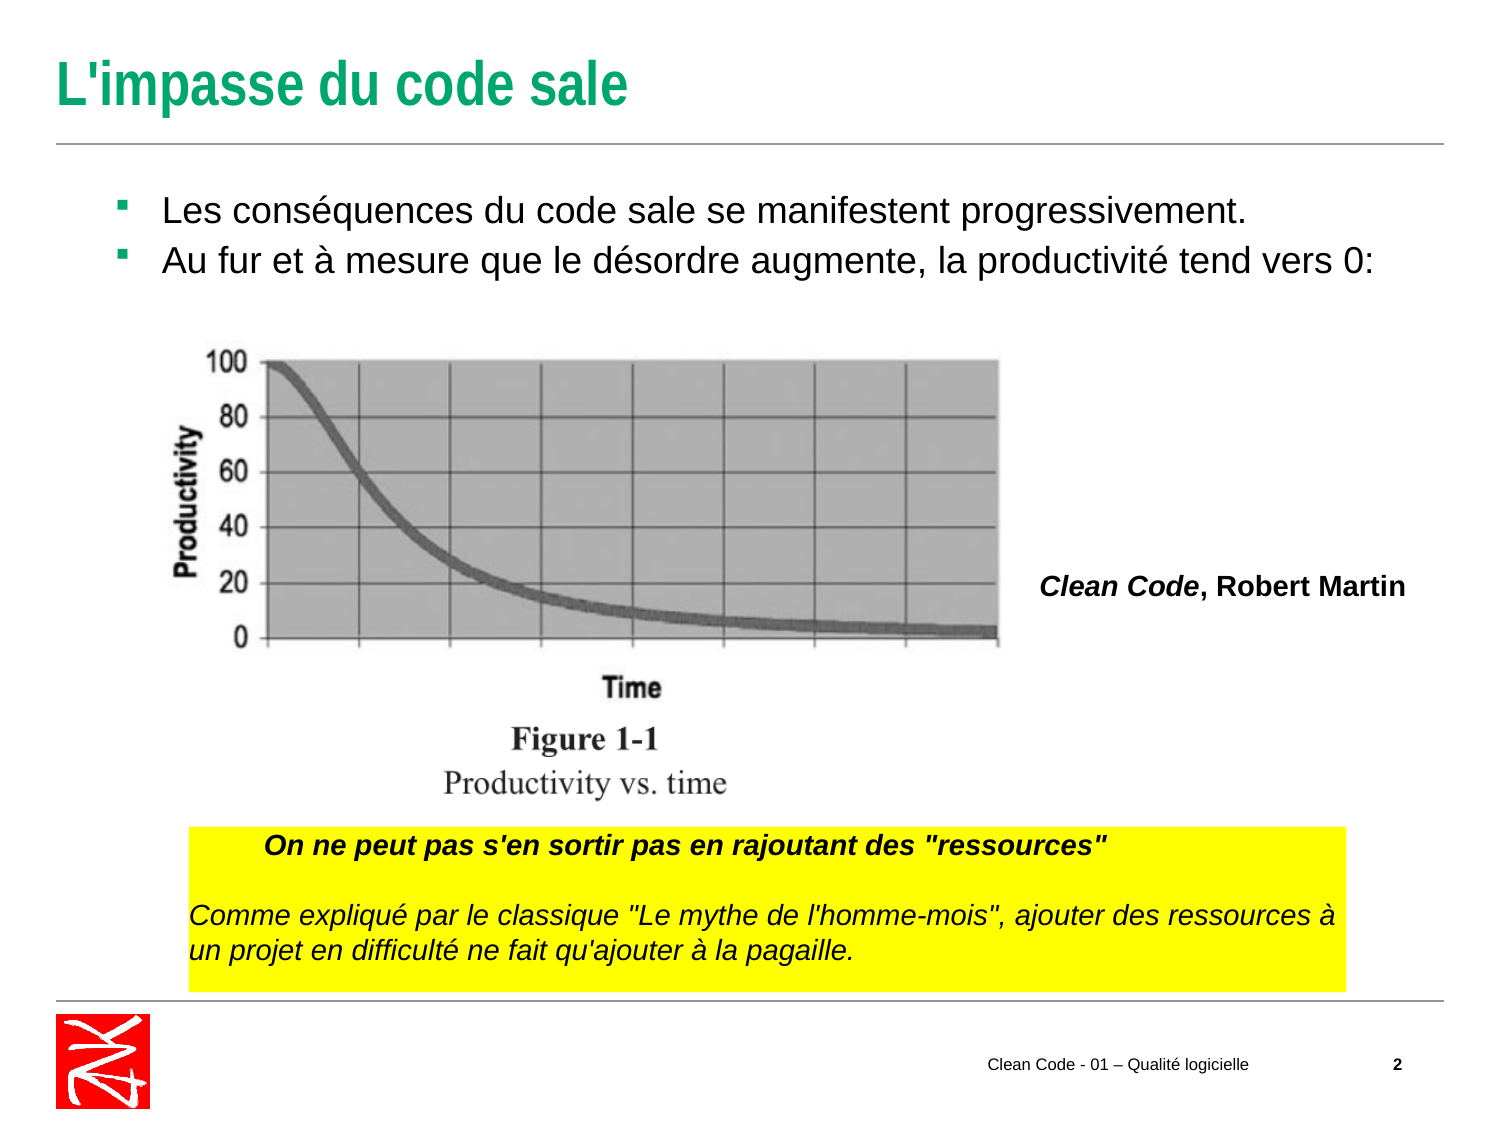

L'impasse du code sale
# Les conséquences du code sale se manifestent progressivement.
Au fur et à mesure que le désordre augmente, la productivité tend vers 0:
Clean Code, Robert Martin
On ne peut pas s'en sortir pas en rajoutant des "ressources"
Comme expliqué par le classique "Le mythe de l'homme-mois", ajouter des ressources à un projet en difficulté ne fait qu'ajouter à la pagaille.
Clean Code - 01 – Qualité logicielle